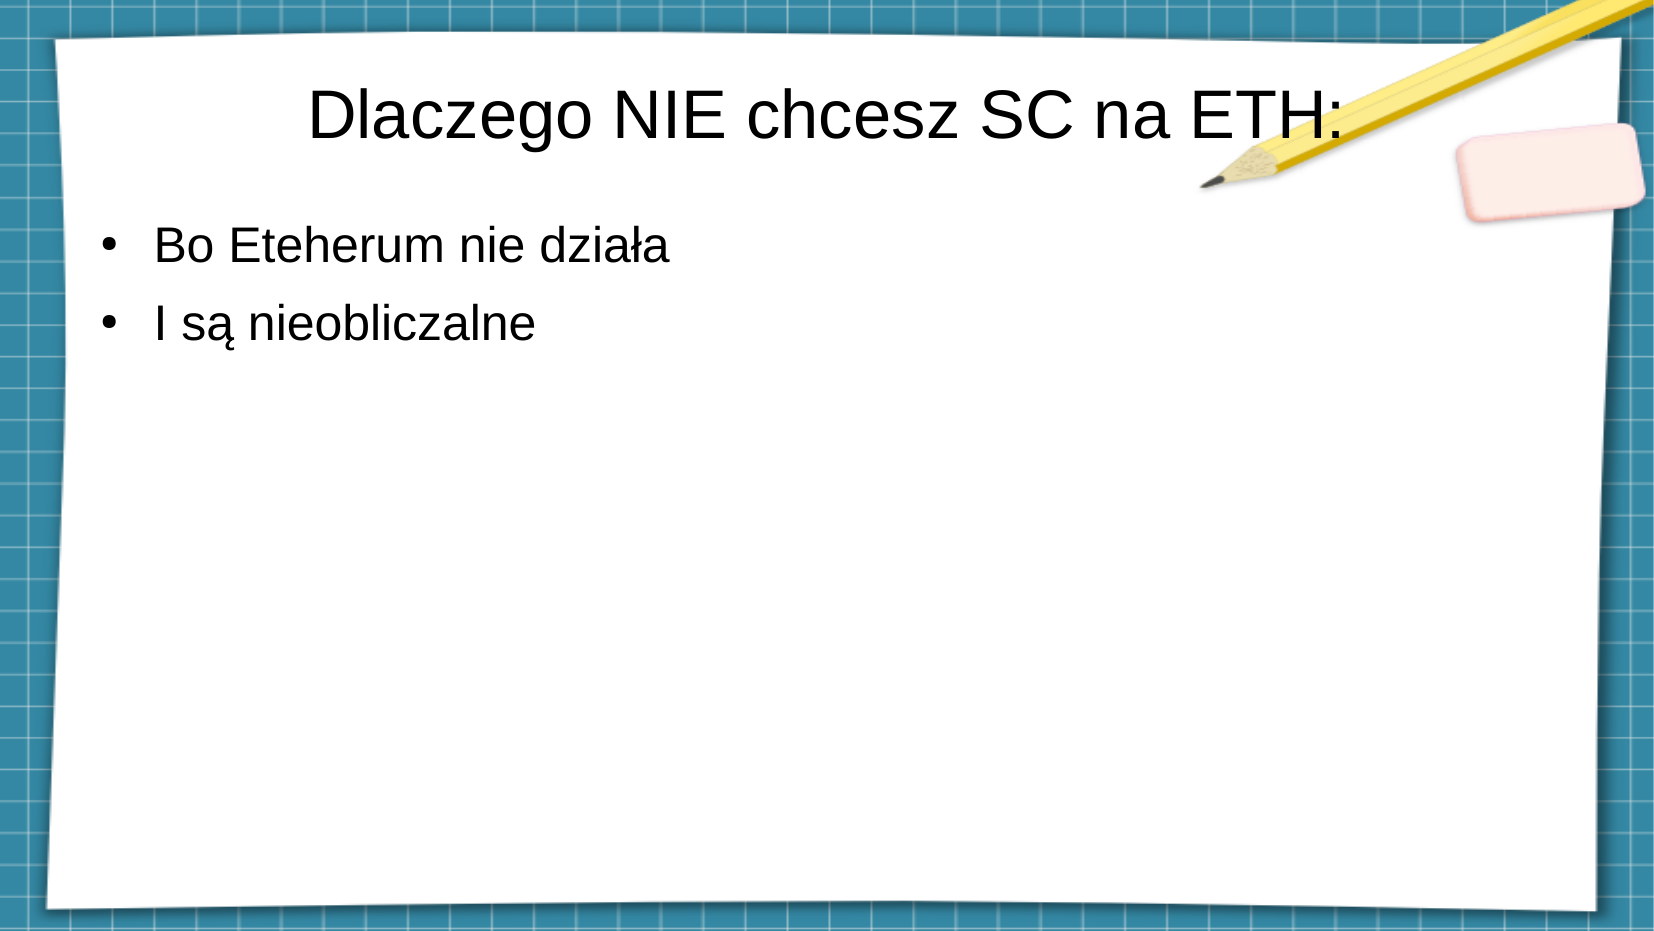

# Dlaczego NIE chcesz SC na ETH:
Bo Eteherum nie działa
I są nieobliczalne